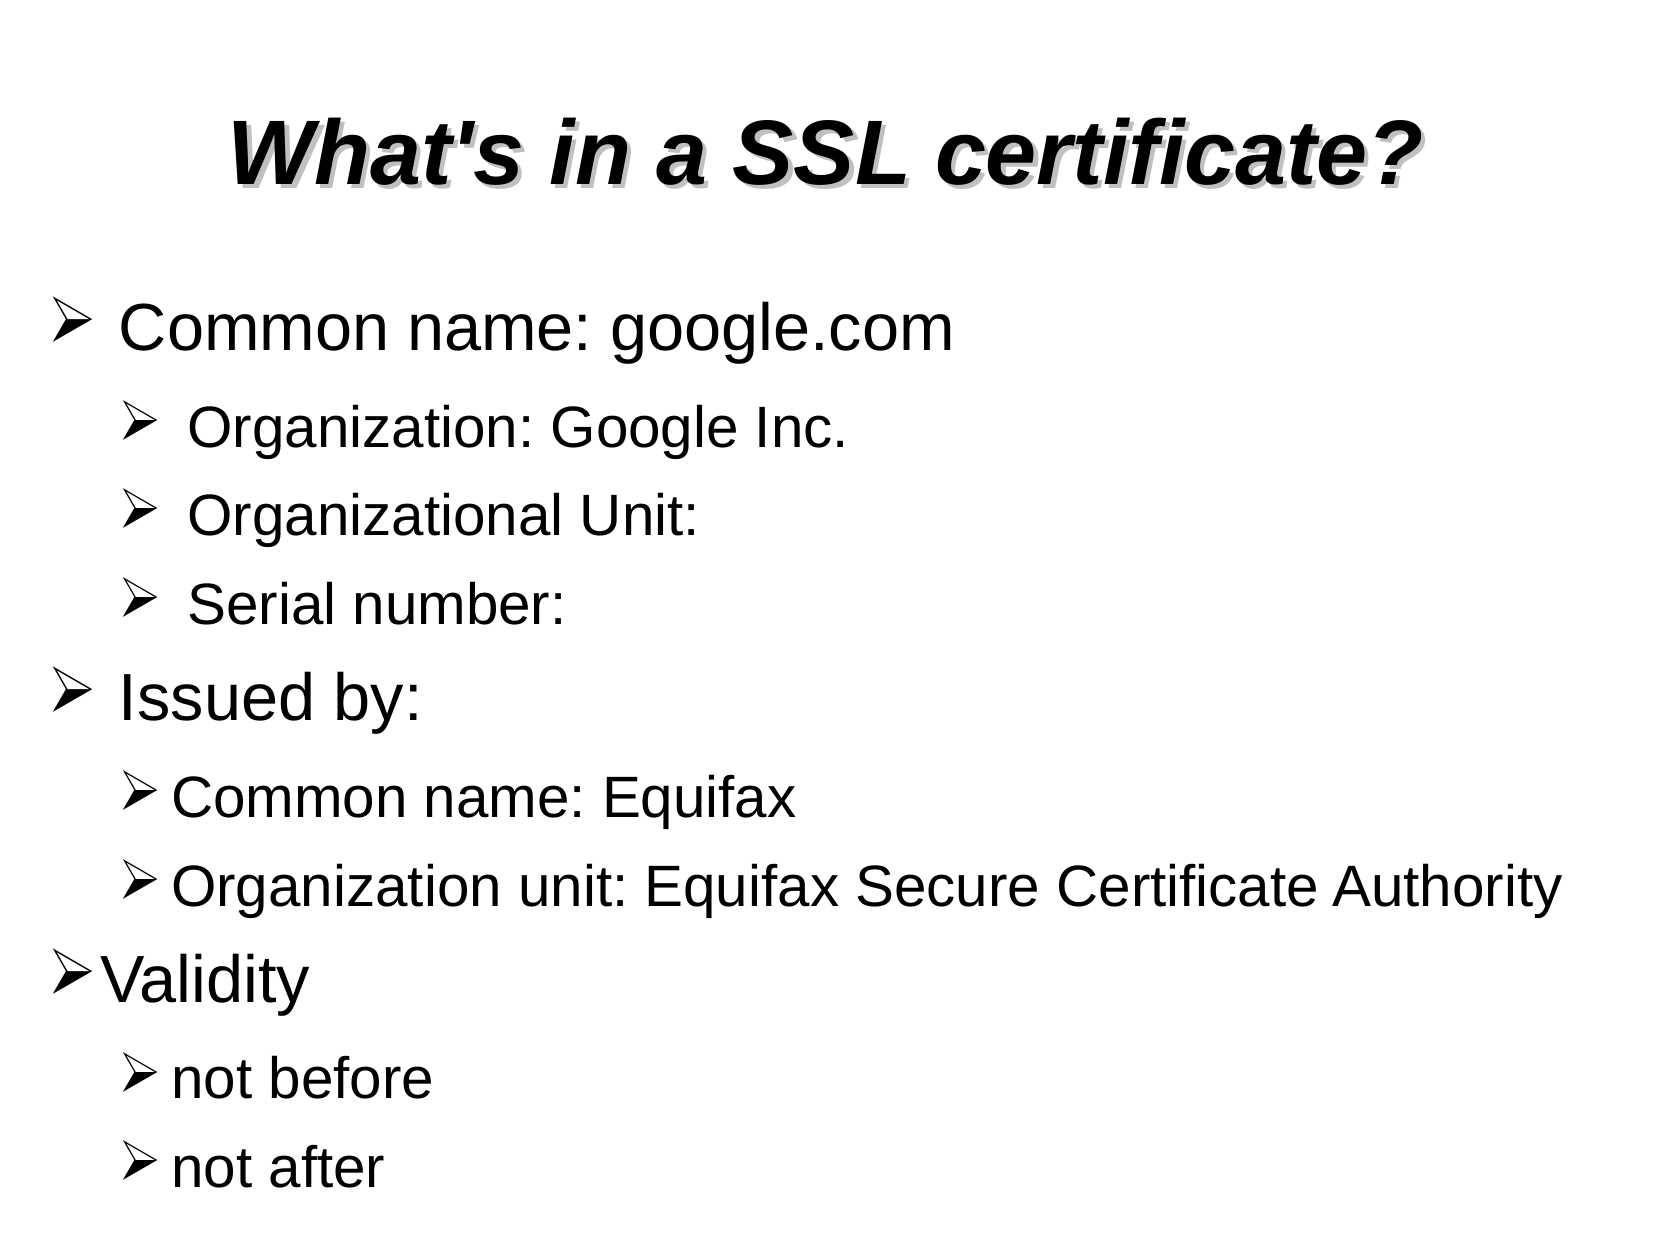

# What's in a SSL certificate?
 Common name: google.com
 Organization: Google Inc.
 Organizational Unit:
 Serial number:
 Issued by:
Common name: Equifax
Organization unit: Equifax Secure Certificate Authority
Validity
not before
not after